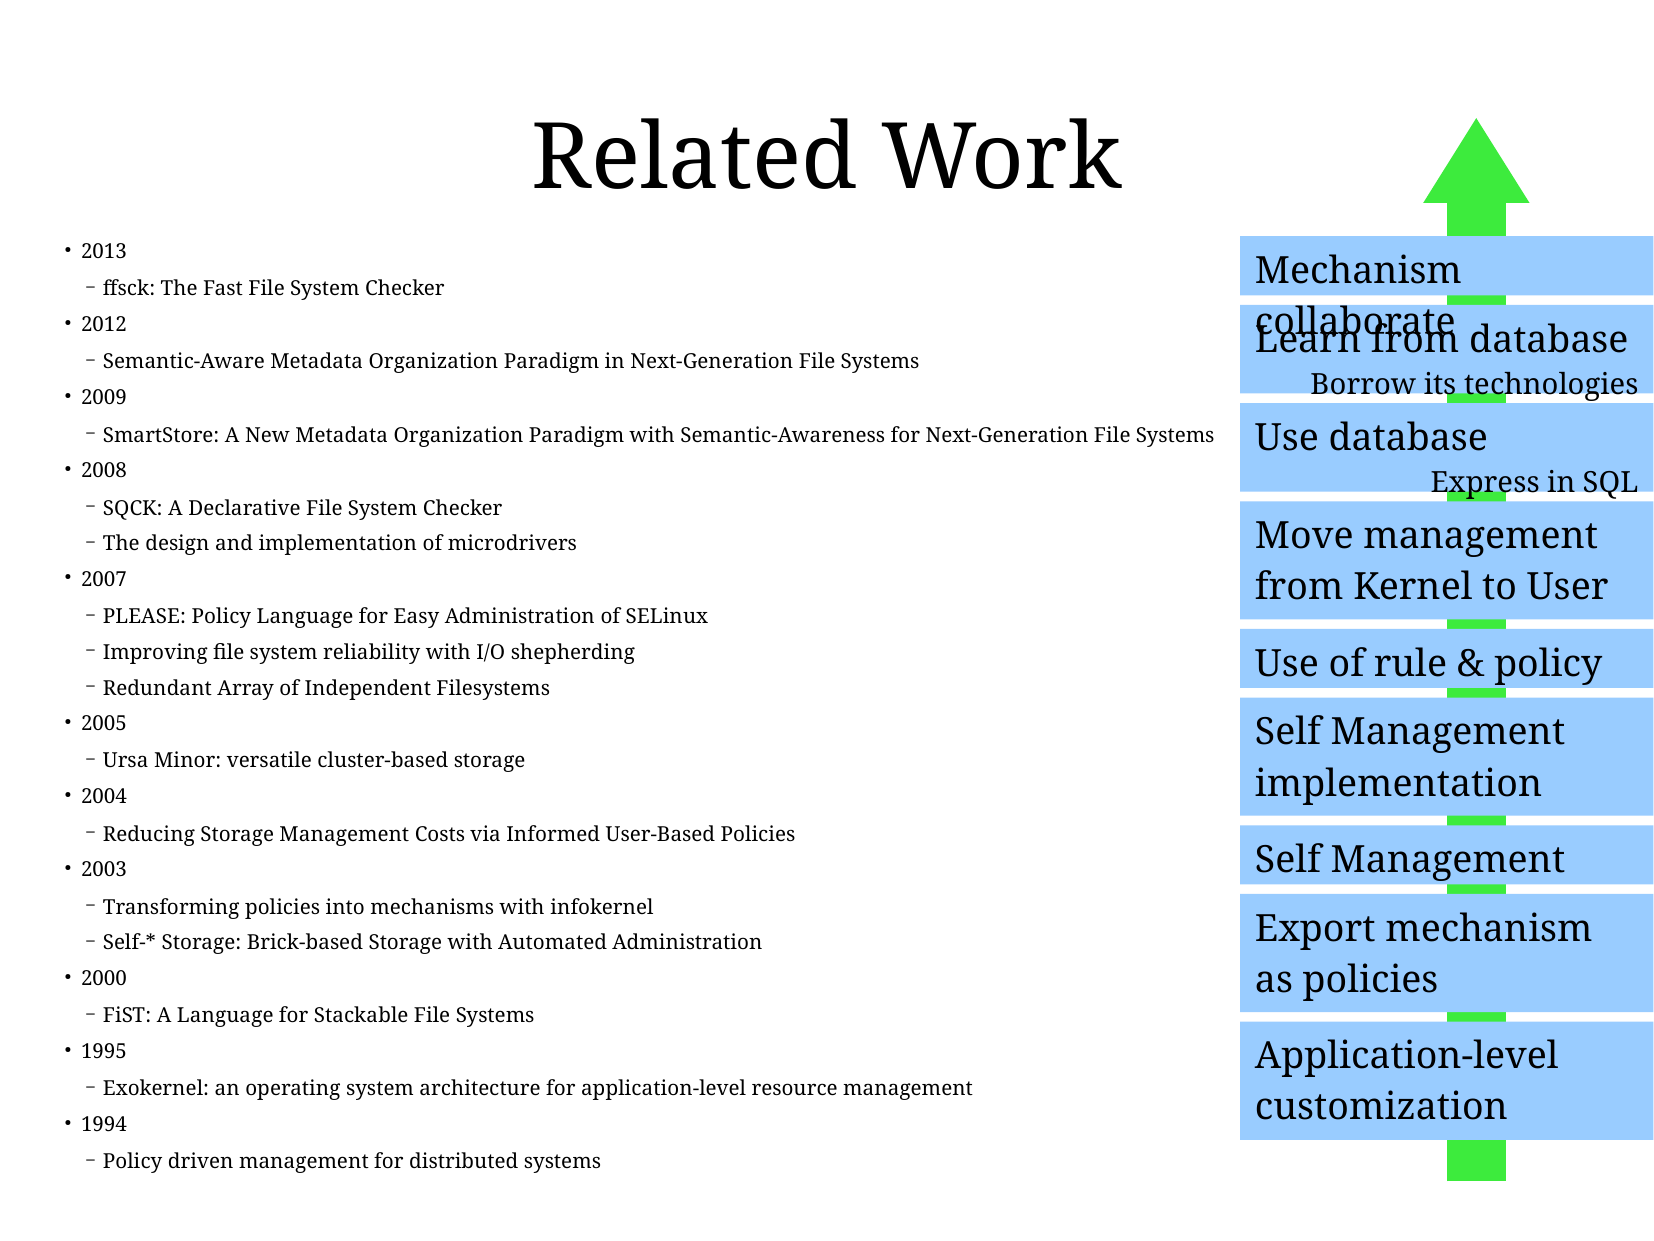

# Related Work
2013
ffsck: The Fast File System Checker
2012
Semantic-Aware Metadata Organization Paradigm in Next-Generation File Systems
2009
SmartStore: A New Metadata Organization Paradigm with Semantic-Awareness for Next-Generation File Systems
2008
SQCK: A Declarative File System Checker
The design and implementation of microdrivers
2007
PLEASE: Policy Language for Easy Administration of SELinux
Improving file system reliability with I/O shepherding
Redundant Array of Independent Filesystems
2005
Ursa Minor: versatile cluster-based storage
2004
Reducing Storage Management Costs via Informed User-Based Policies
2003
Transforming policies into mechanisms with infokernel
Self-* Storage: Brick-based Storage with Automated Administration
2000
FiST: A Language for Stackable File Systems
1995
Exokernel: an operating system architecture for application-level resource management
1994
Policy driven management for distributed systems
Mechanism collaborate
Learn from database
Borrow its technologies
Use database
Express in SQL
Move management from Kernel to User
Use of rule & policy
Self Management implementation
Self Management
Export mechanism as policies
Application-level customization